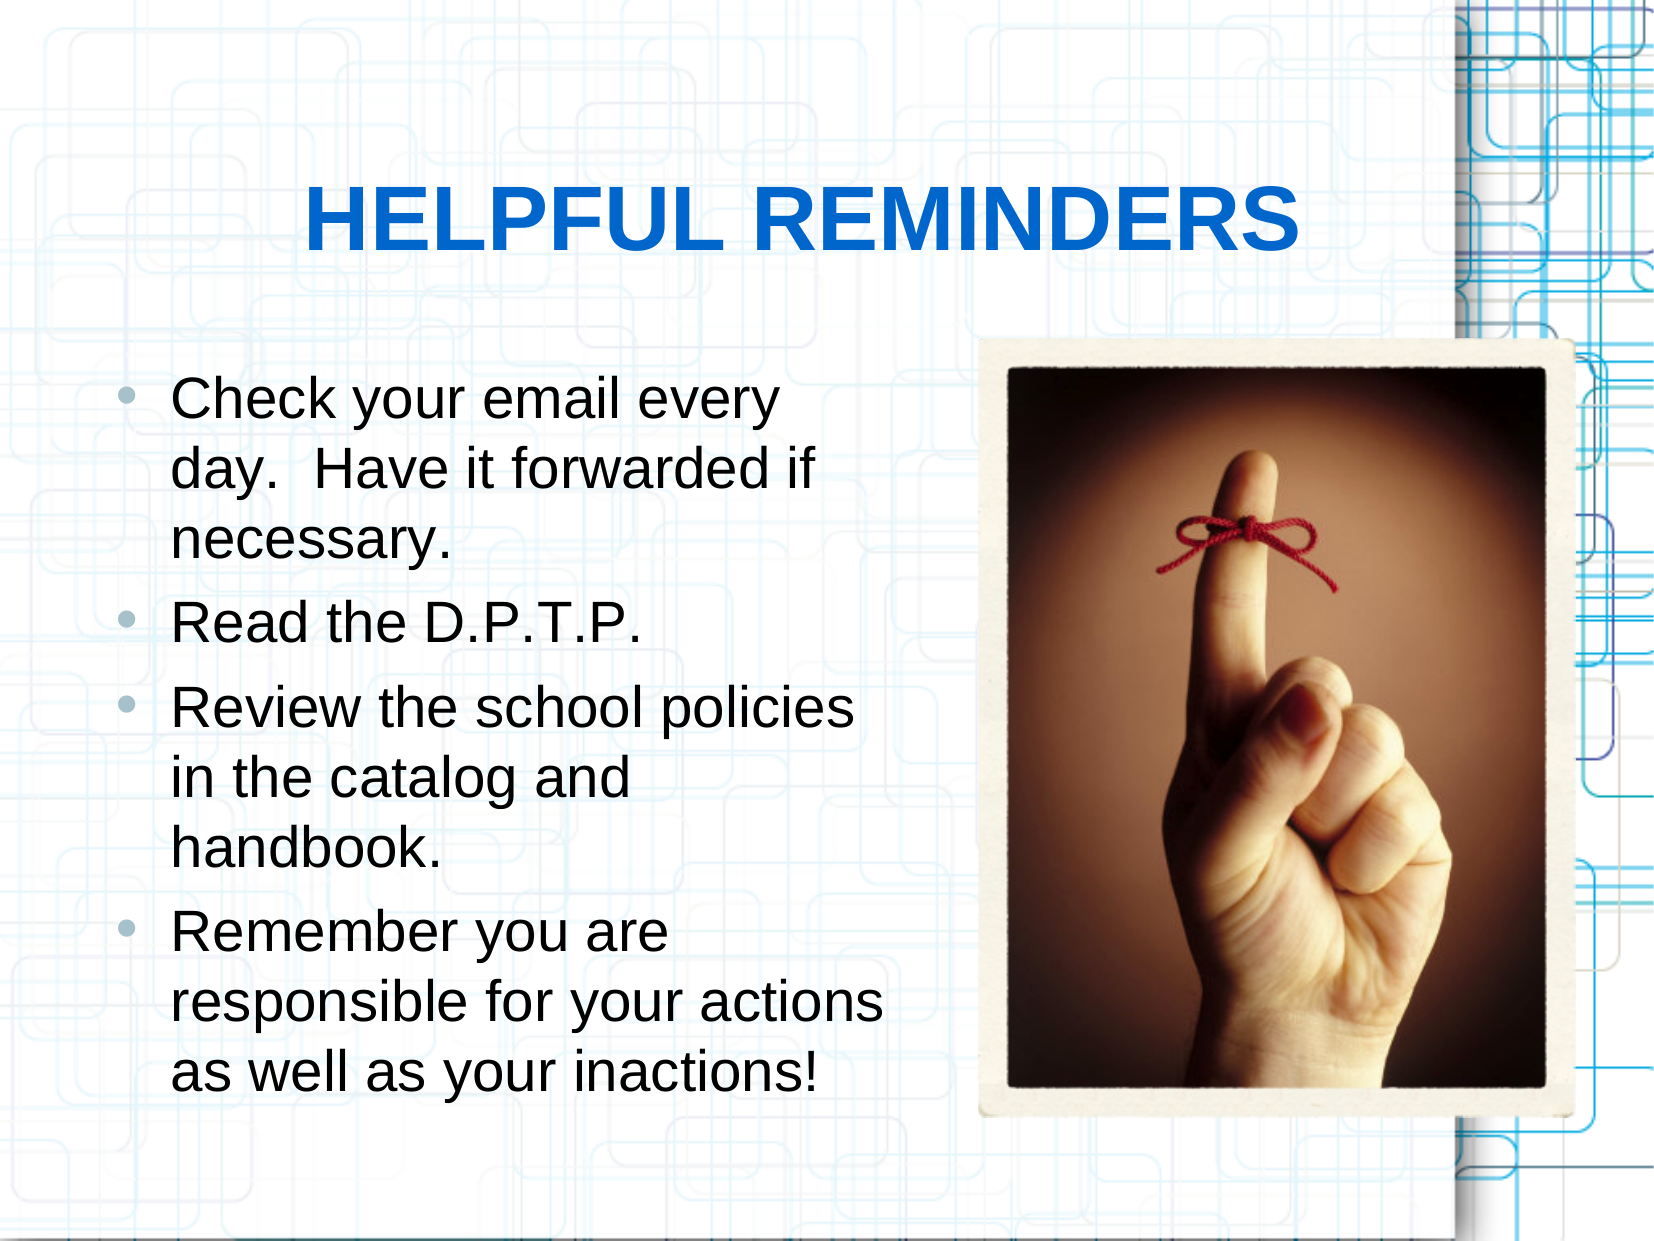

# HELPFUL REMINDERS
Check your email every day. Have it forwarded if necessary.
Read the D.P.T.P.
Review the school policies in the catalog and handbook.
Remember you are responsible for your actions as well as your inactions!